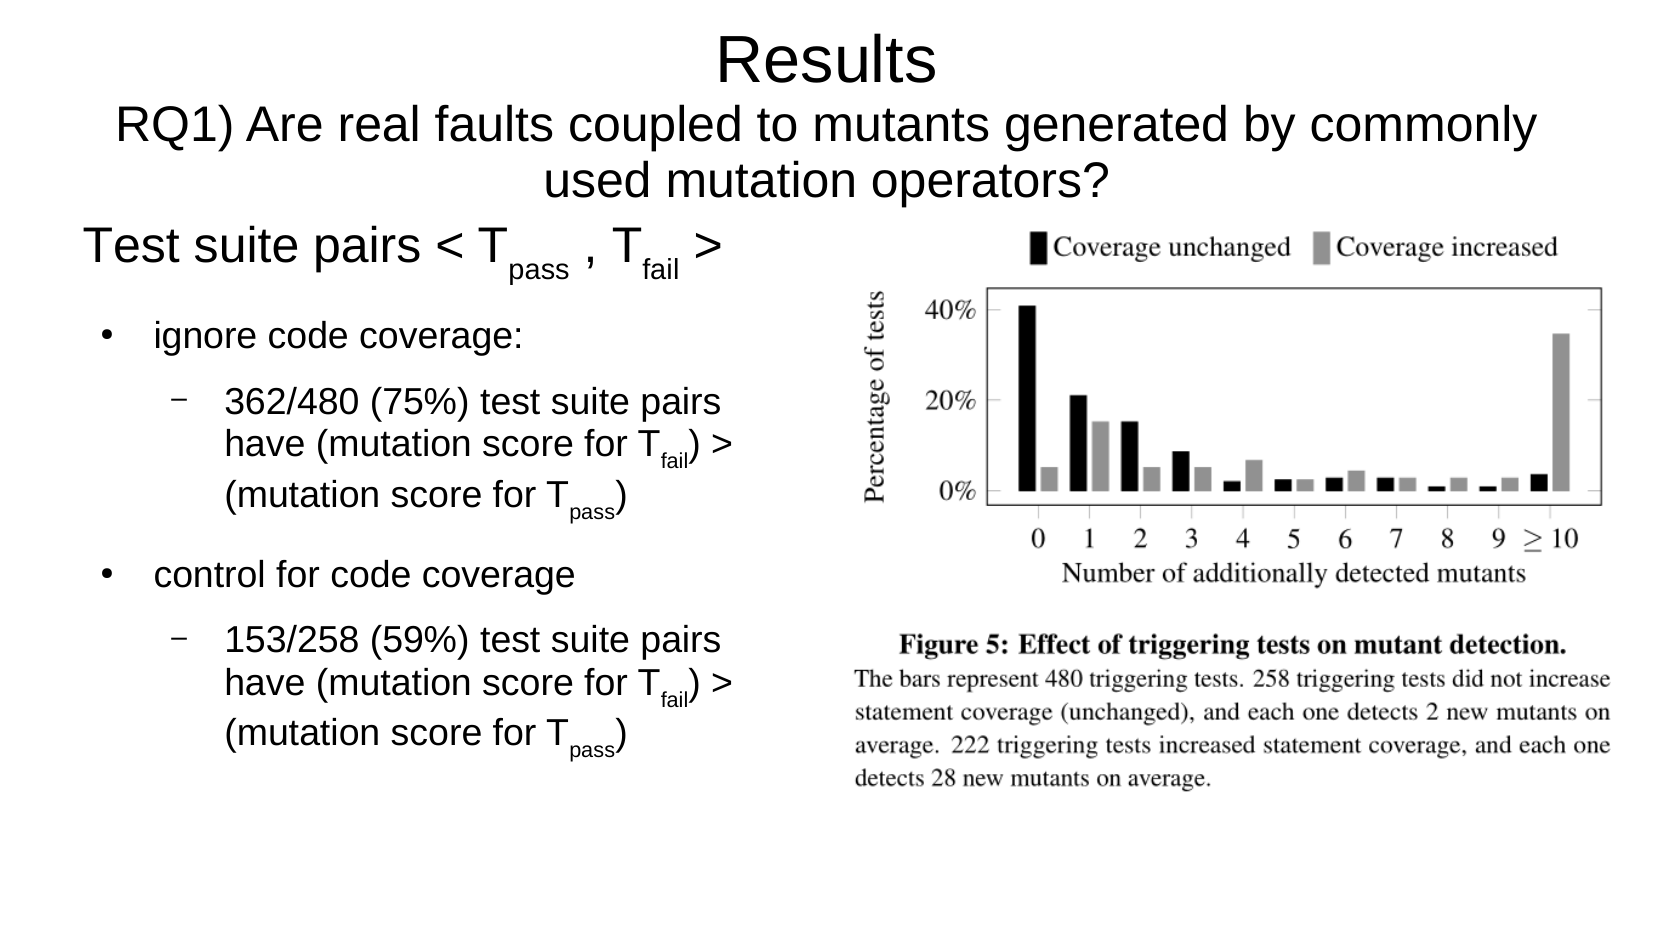

# Results RQ1) Are real faults coupled to mutants generated by commonly used mutation operators?
Test suite pairs < Tpass , Tfail >
ignore code coverage:
362/480 (75%) test suite pairs have (mutation score for Tfail) > (mutation score for Tpass)
control for code coverage
153/258 (59%) test suite pairs have (mutation score for Tfail) > (mutation score for Tpass)